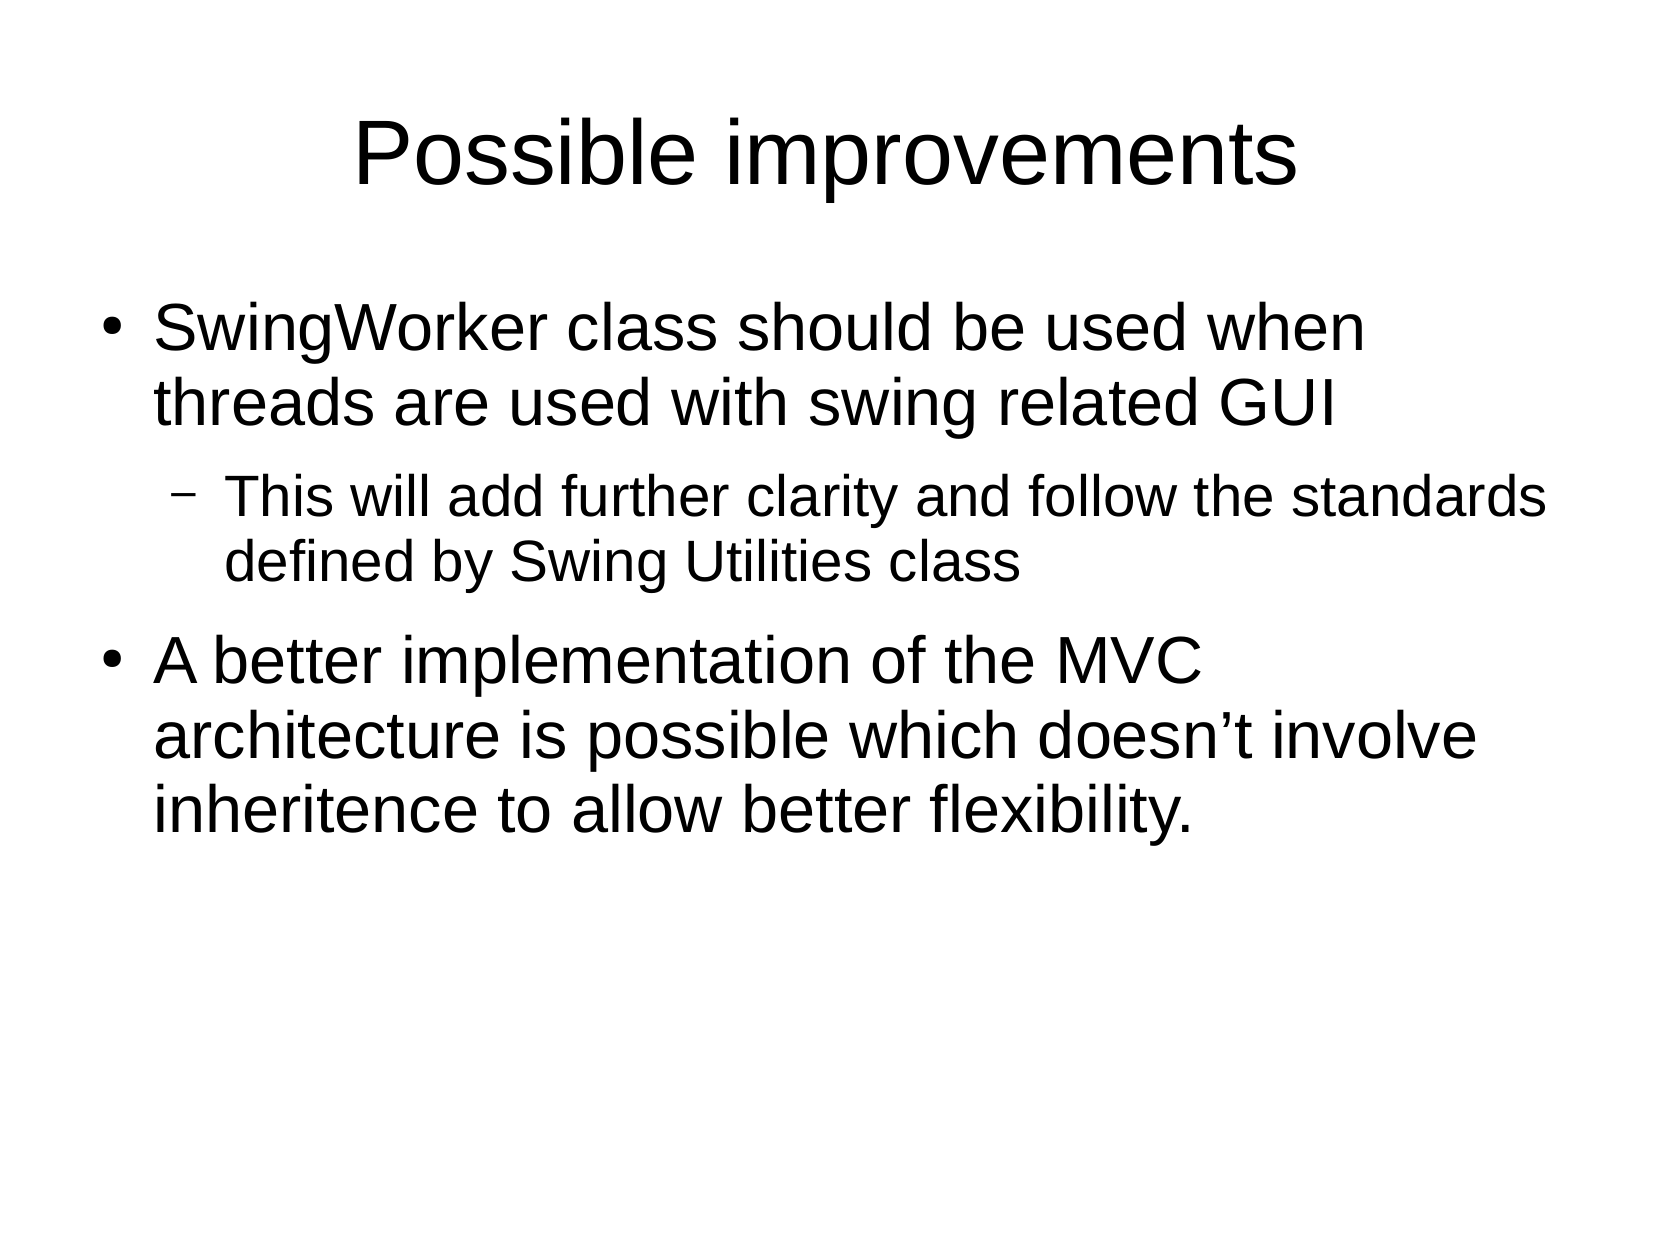

# Possible improvements
SwingWorker class should be used when threads are used with swing related GUI
This will add further clarity and follow the standards defined by Swing Utilities class
A better implementation of the MVC architecture is possible which doesn’t involve inheritence to allow better flexibility.